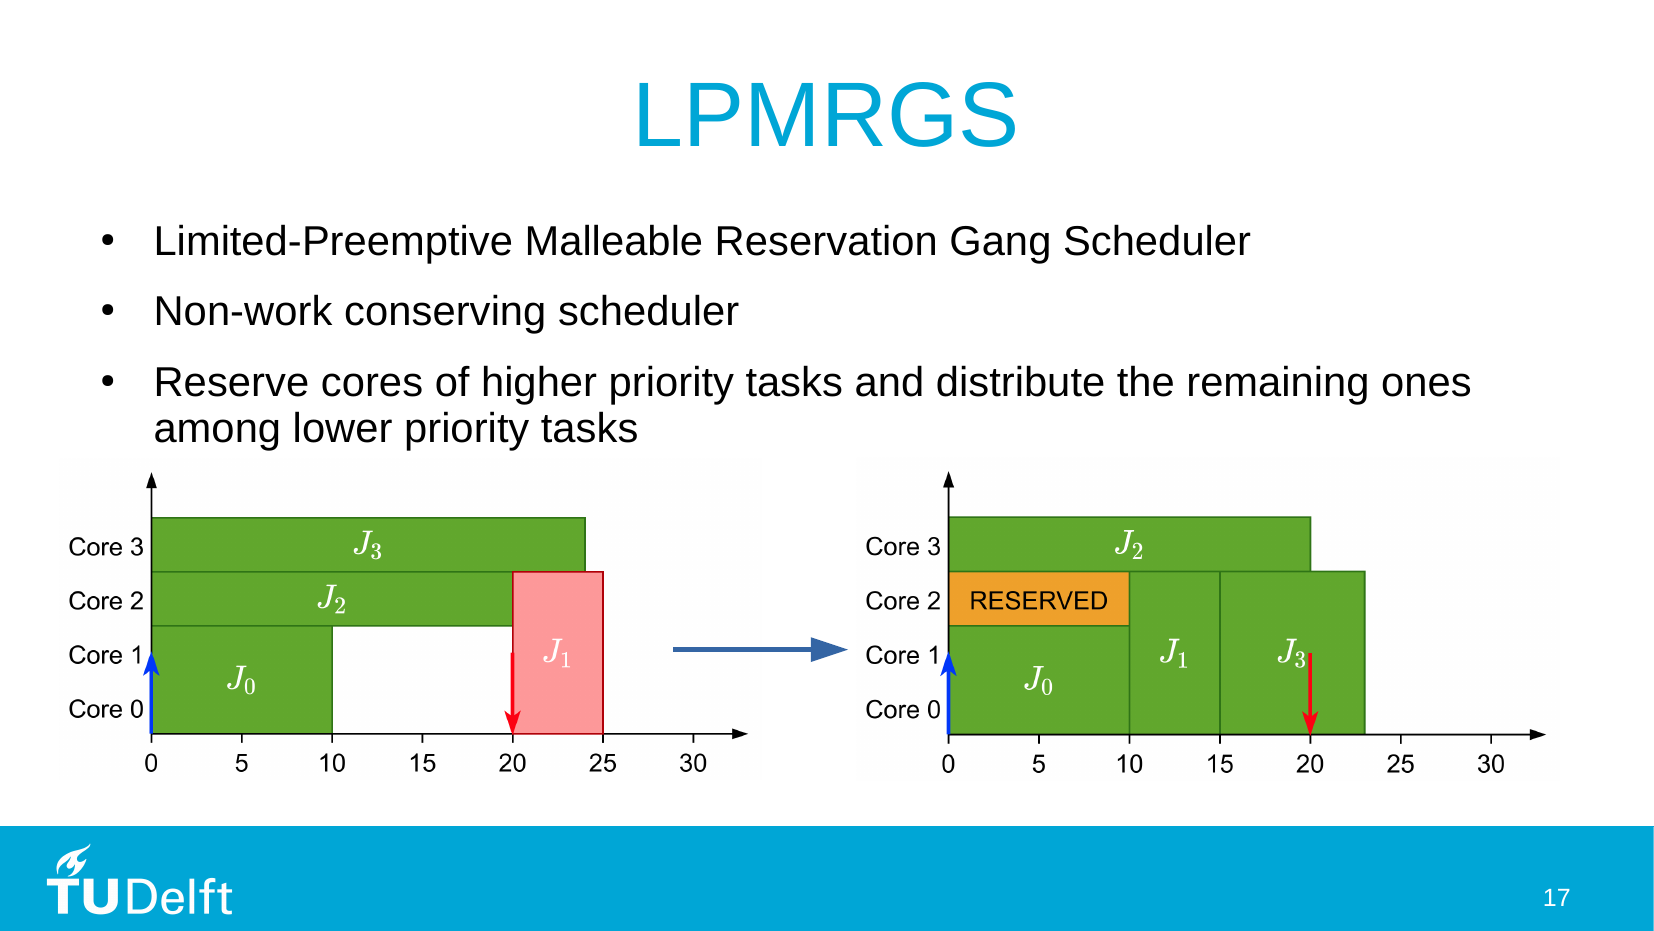

# LPMRGS
Limited-Preemptive Malleable Reservation Gang Scheduler
Non-work conserving scheduler
Reserve cores of higher priority tasks and distribute the remaining ones among lower priority tasks
17